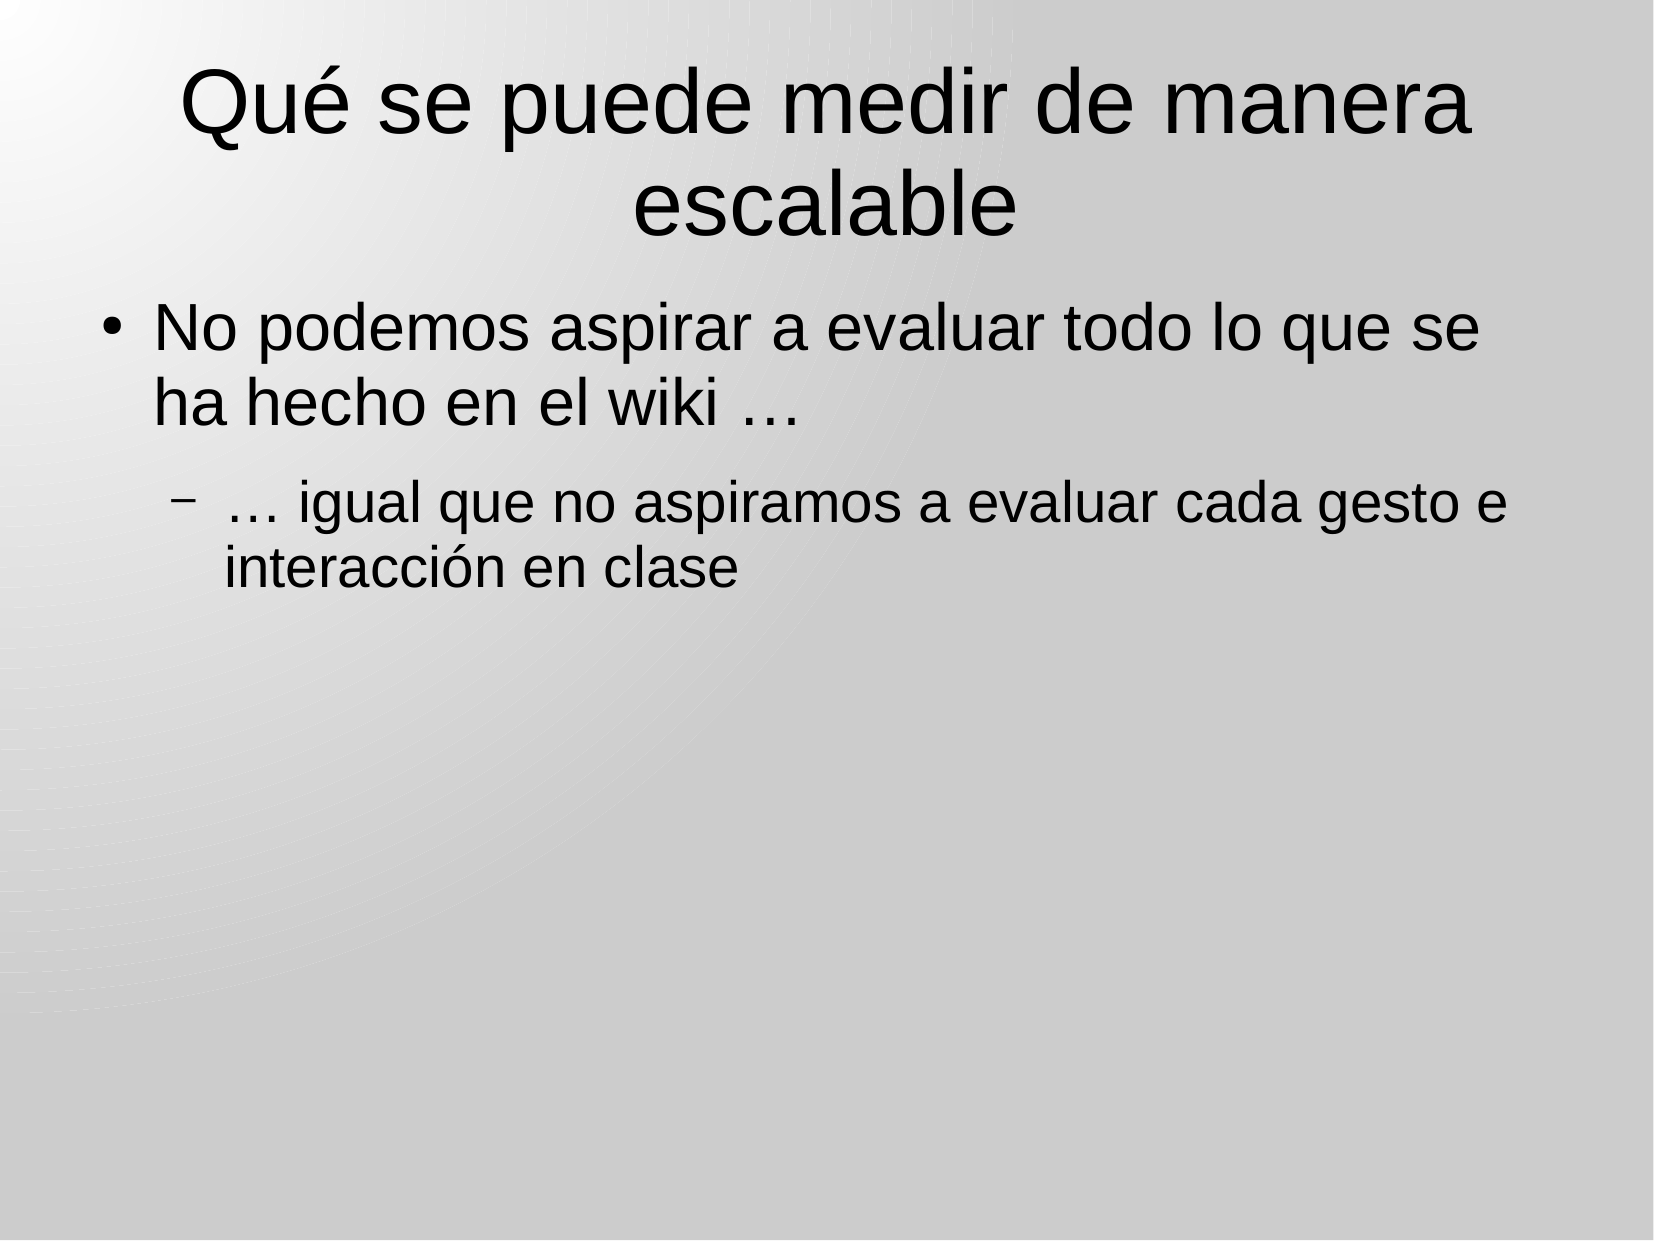

# Qué se puede medir de manera escalable
No podemos aspirar a evaluar todo lo que se ha hecho en el wiki …
… igual que no aspiramos a evaluar cada gesto e interacción en clase